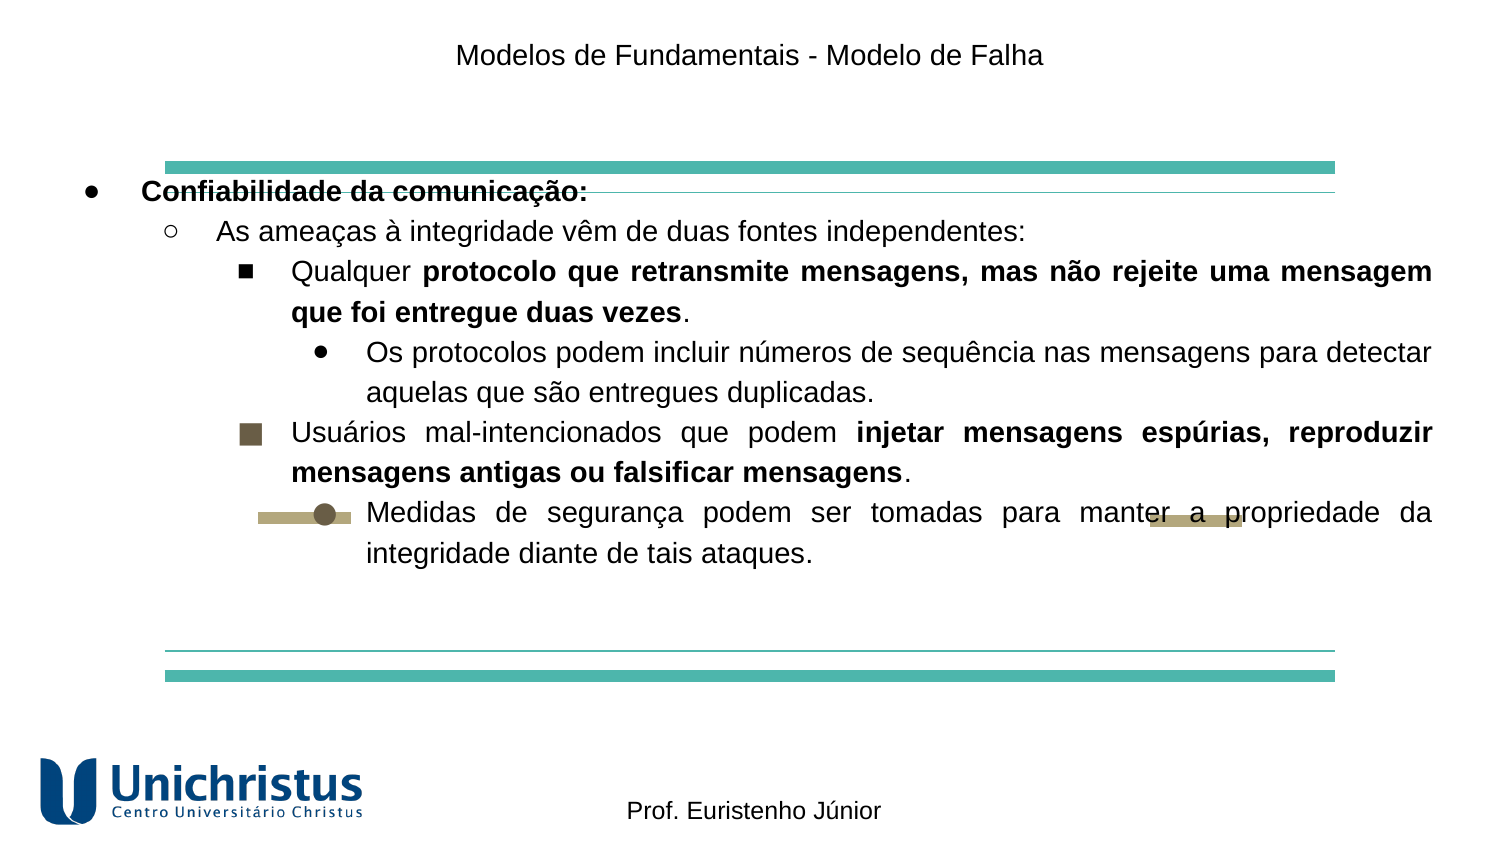

# Modelos de Fundamentais - Modelo de Falha
Confiabilidade da comunicação:
As ameaças à integridade vêm de duas fontes independentes:
Qualquer protocolo que retransmite mensagens, mas não rejeite uma mensagem que foi entregue duas vezes.
Os protocolos podem incluir números de sequência nas mensagens para detectar aquelas que são entregues duplicadas.
Usuários mal-intencionados que podem injetar mensagens espúrias, reproduzir mensagens antigas ou falsificar mensagens.
Medidas de segurança podem ser tomadas para manter a propriedade da integridade diante de tais ataques.